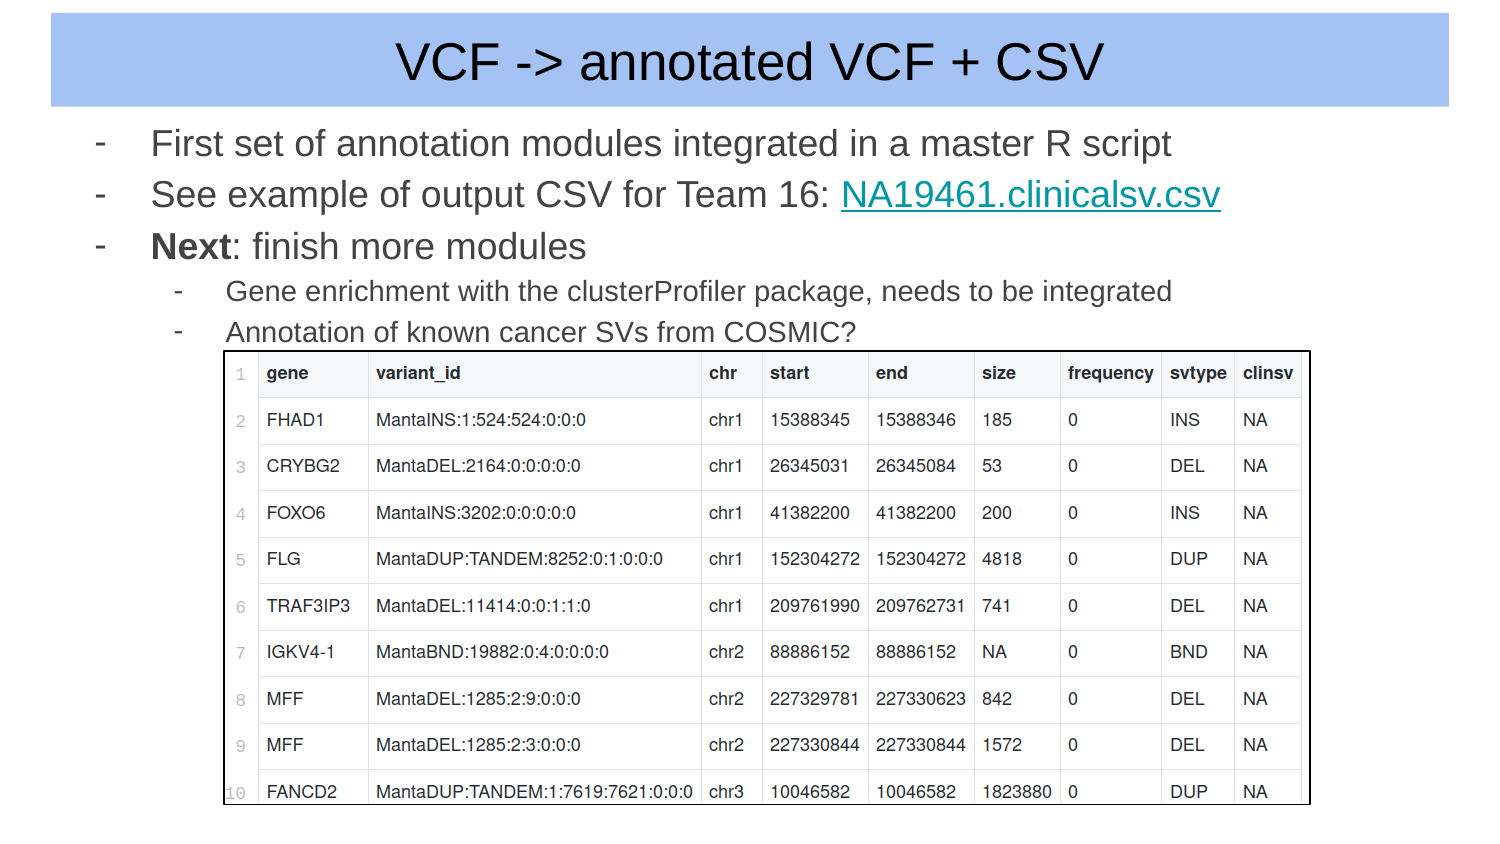

# VCF -> annotated VCF + CSV
First set of annotation modules integrated in a master R script
See example of output CSV for Team 16: NA19461.clinicalsv.csv
Next: finish more modules
Gene enrichment with the clusterProfiler package, needs to be integrated
Annotation of known cancer SVs from COSMIC?